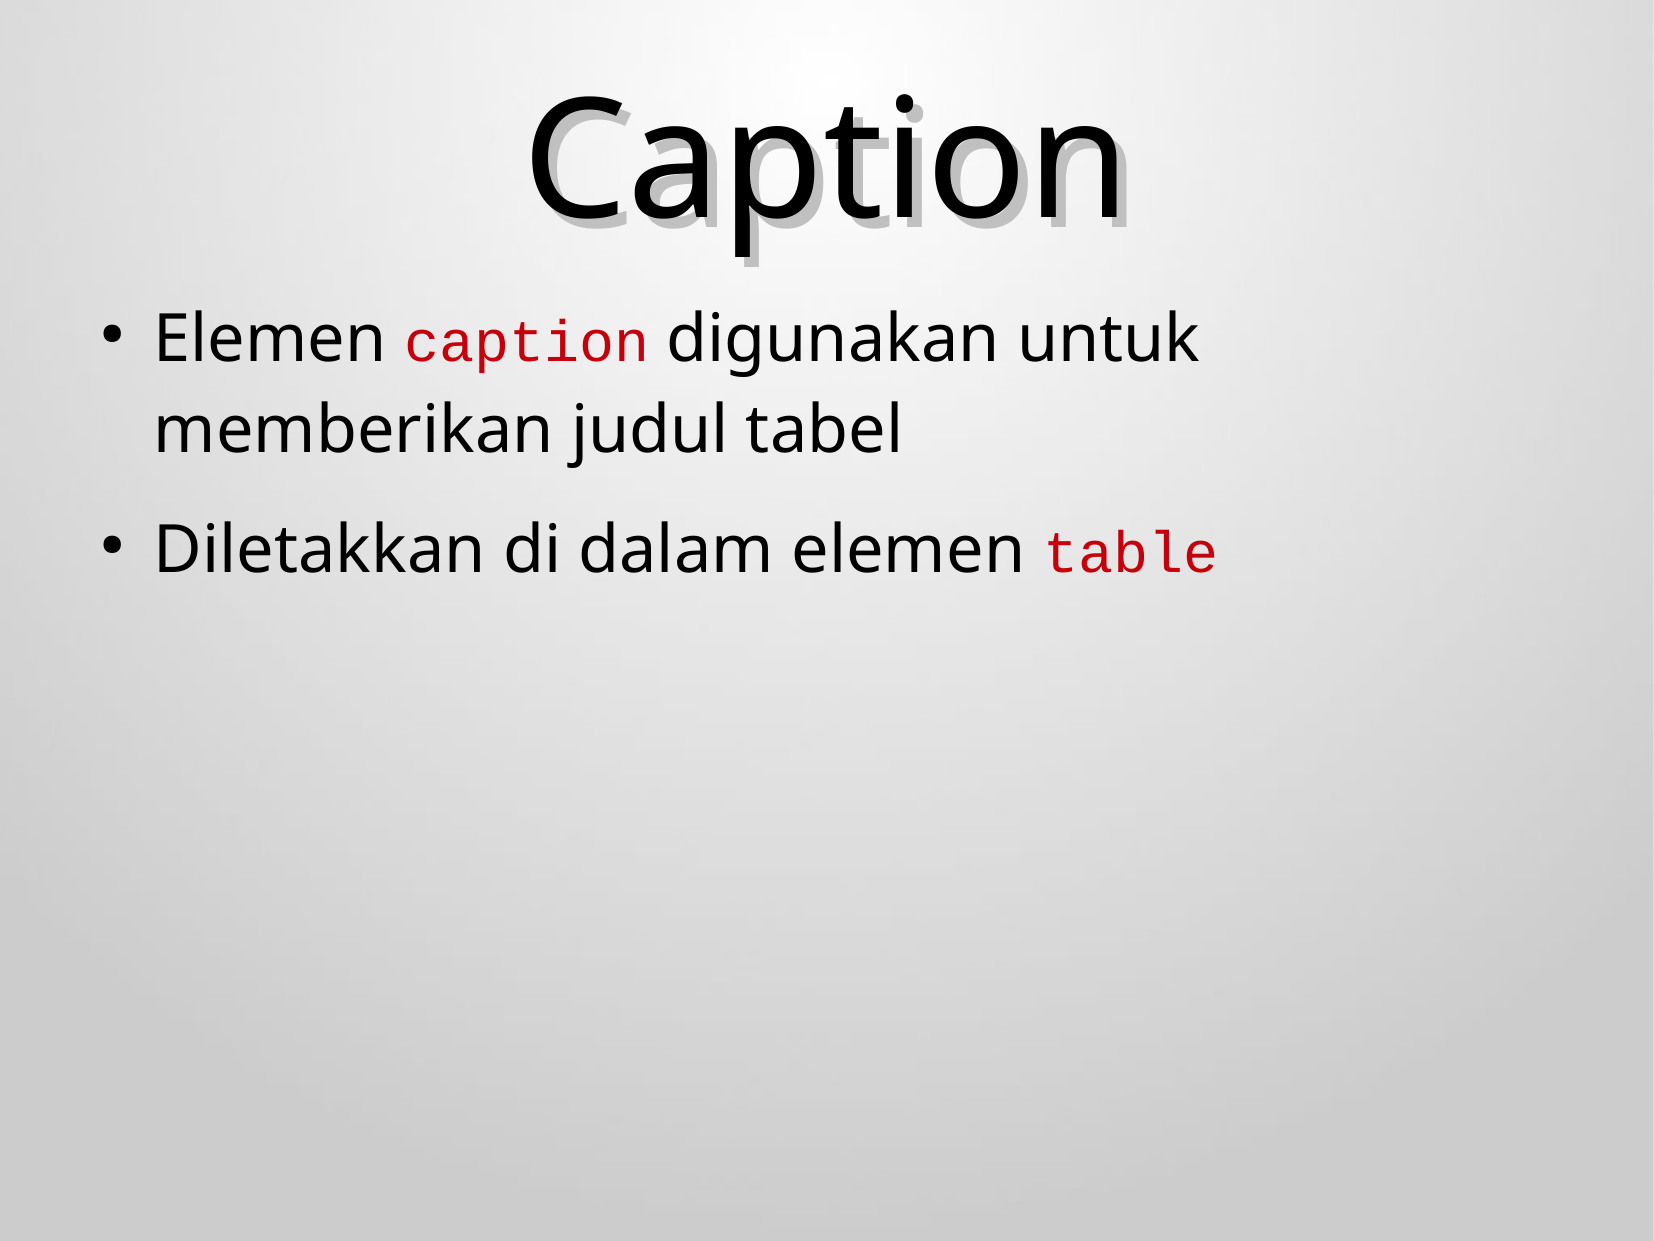

# Caption
Elemen caption digunakan untuk memberikan judul tabel
Diletakkan di dalam elemen table